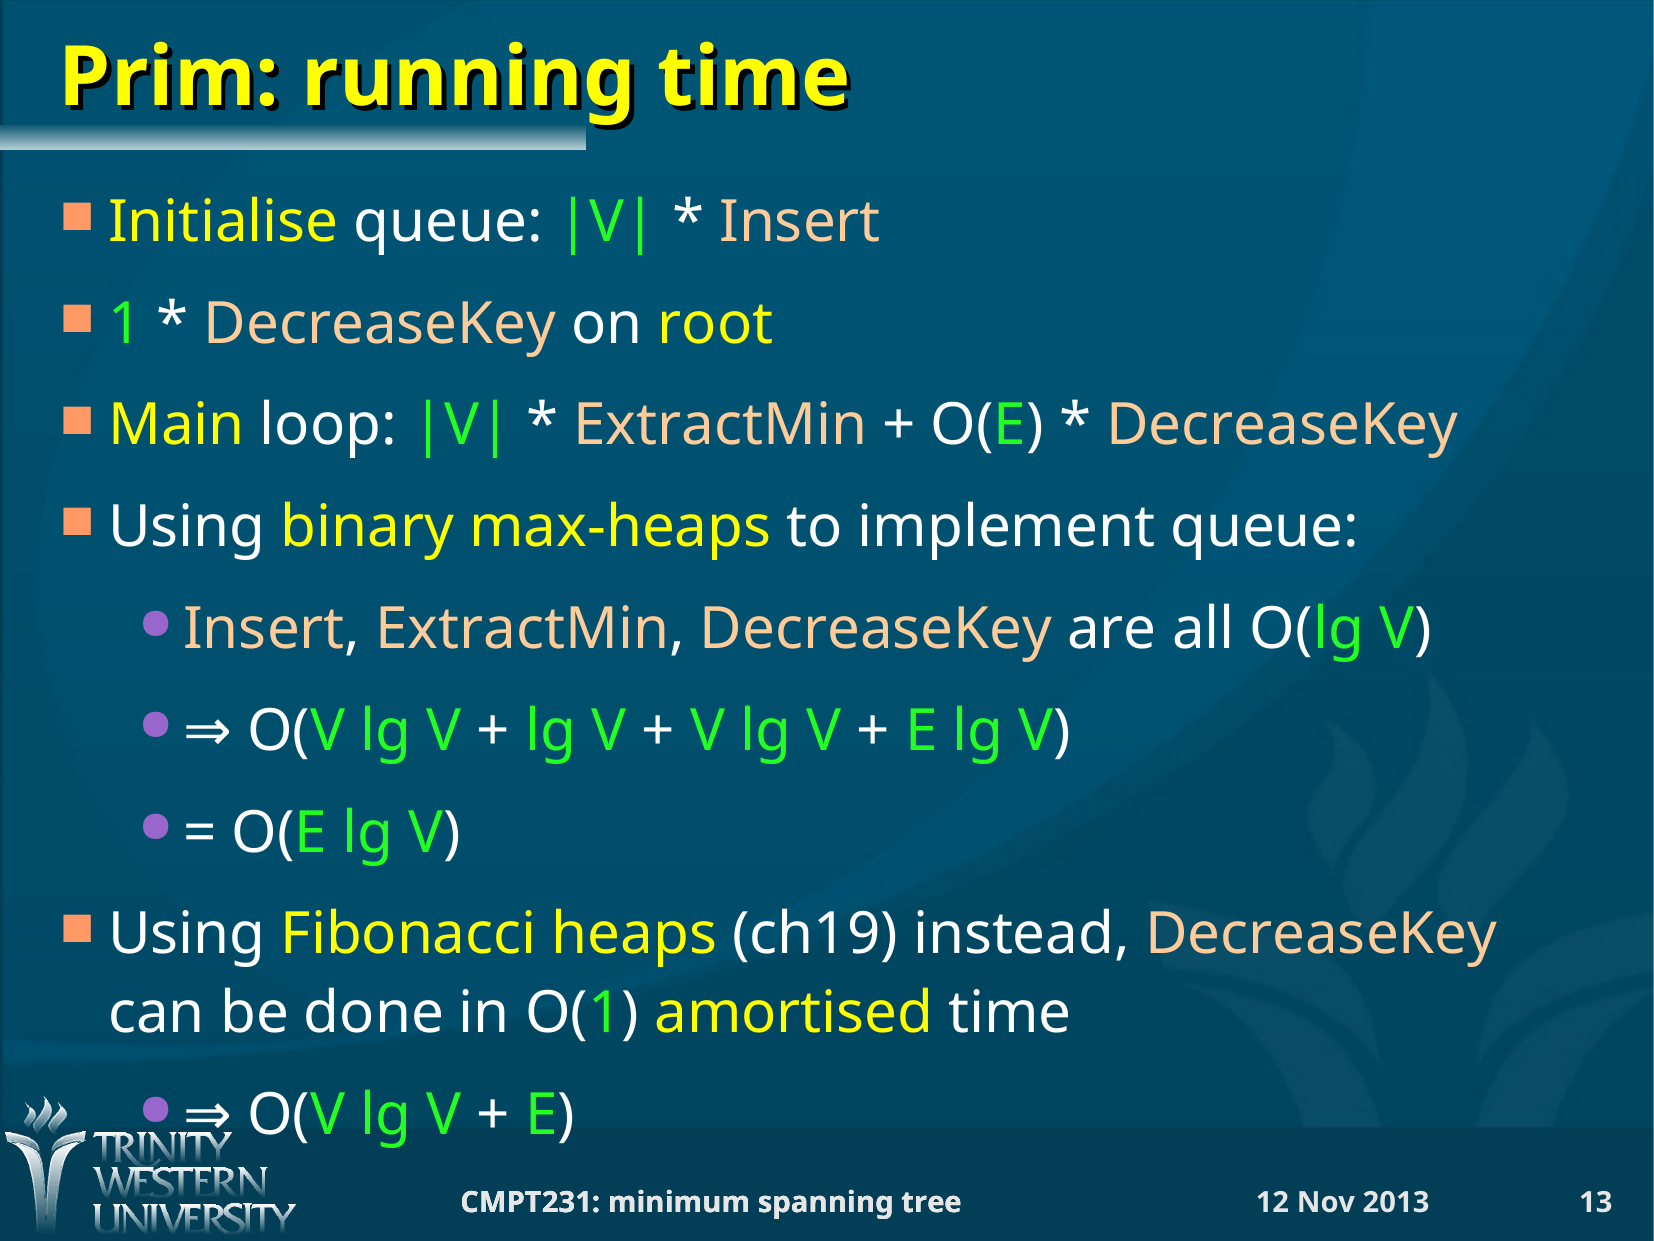

# Prim: running time
Initialise queue: |V| * Insert
1 * DecreaseKey on root
Main loop: |V| * ExtractMin + O(E) * DecreaseKey
Using binary max-heaps to implement queue:
Insert, ExtractMin, DecreaseKey are all O(lg V)
⇒ O(V lg V + lg V + V lg V + E lg V)
= O(E lg V)
Using Fibonacci heaps (ch19) instead, DecreaseKey can be done in O(1) amortised time
⇒ O(V lg V + E)
CMPT231: minimum spanning tree
12 Nov 2013
13